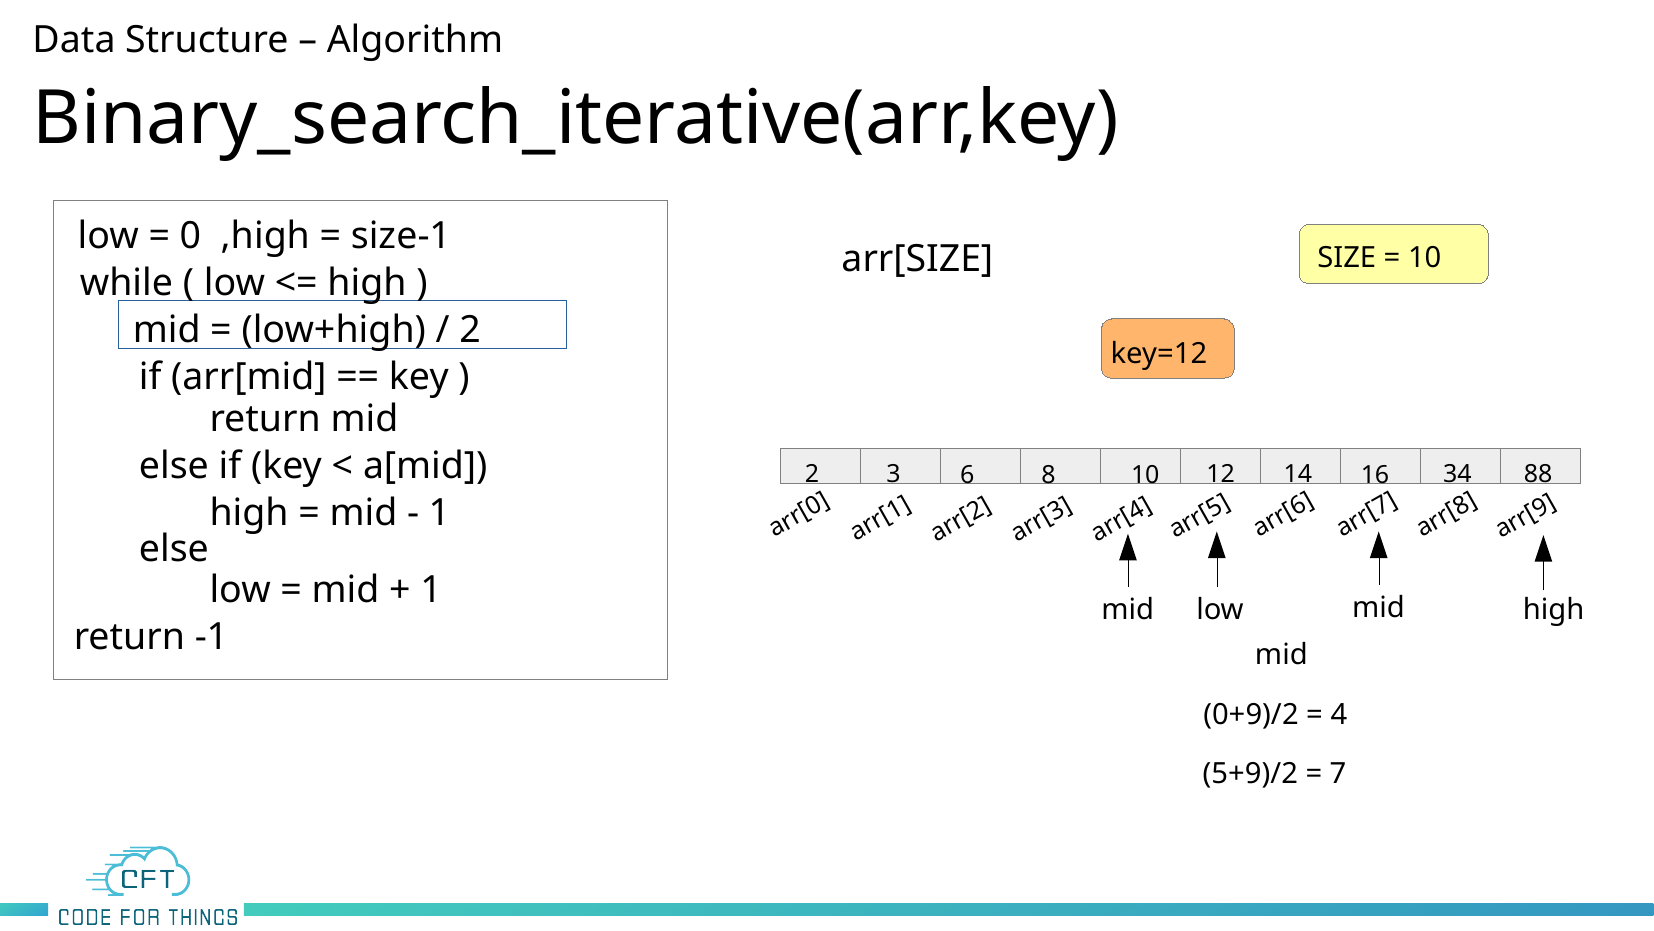

# Data Structure – Algorithm Binary_search_iterative(arr,key)
 low = 0 ,high = size-1
while ( low <= high )
if (arr[mid] == key )
return mid
else
return -1
mid = (low+high) / 2
else if (key < a[mid])
high = mid - 1
low = mid + 1
arr[SIZE]
SIZE = 10
key=12
arr[6]
arr[9]
arr[5]
arr[0]
arr[8]
arr[7]
arr[1]
arr[3]
arr[2]
arr[4]
2
3
12
14
34
88
16
6
8
10
low
mid
mid
high
mid
 (0+9)/2 = 4
 (5+9)/2 = 7